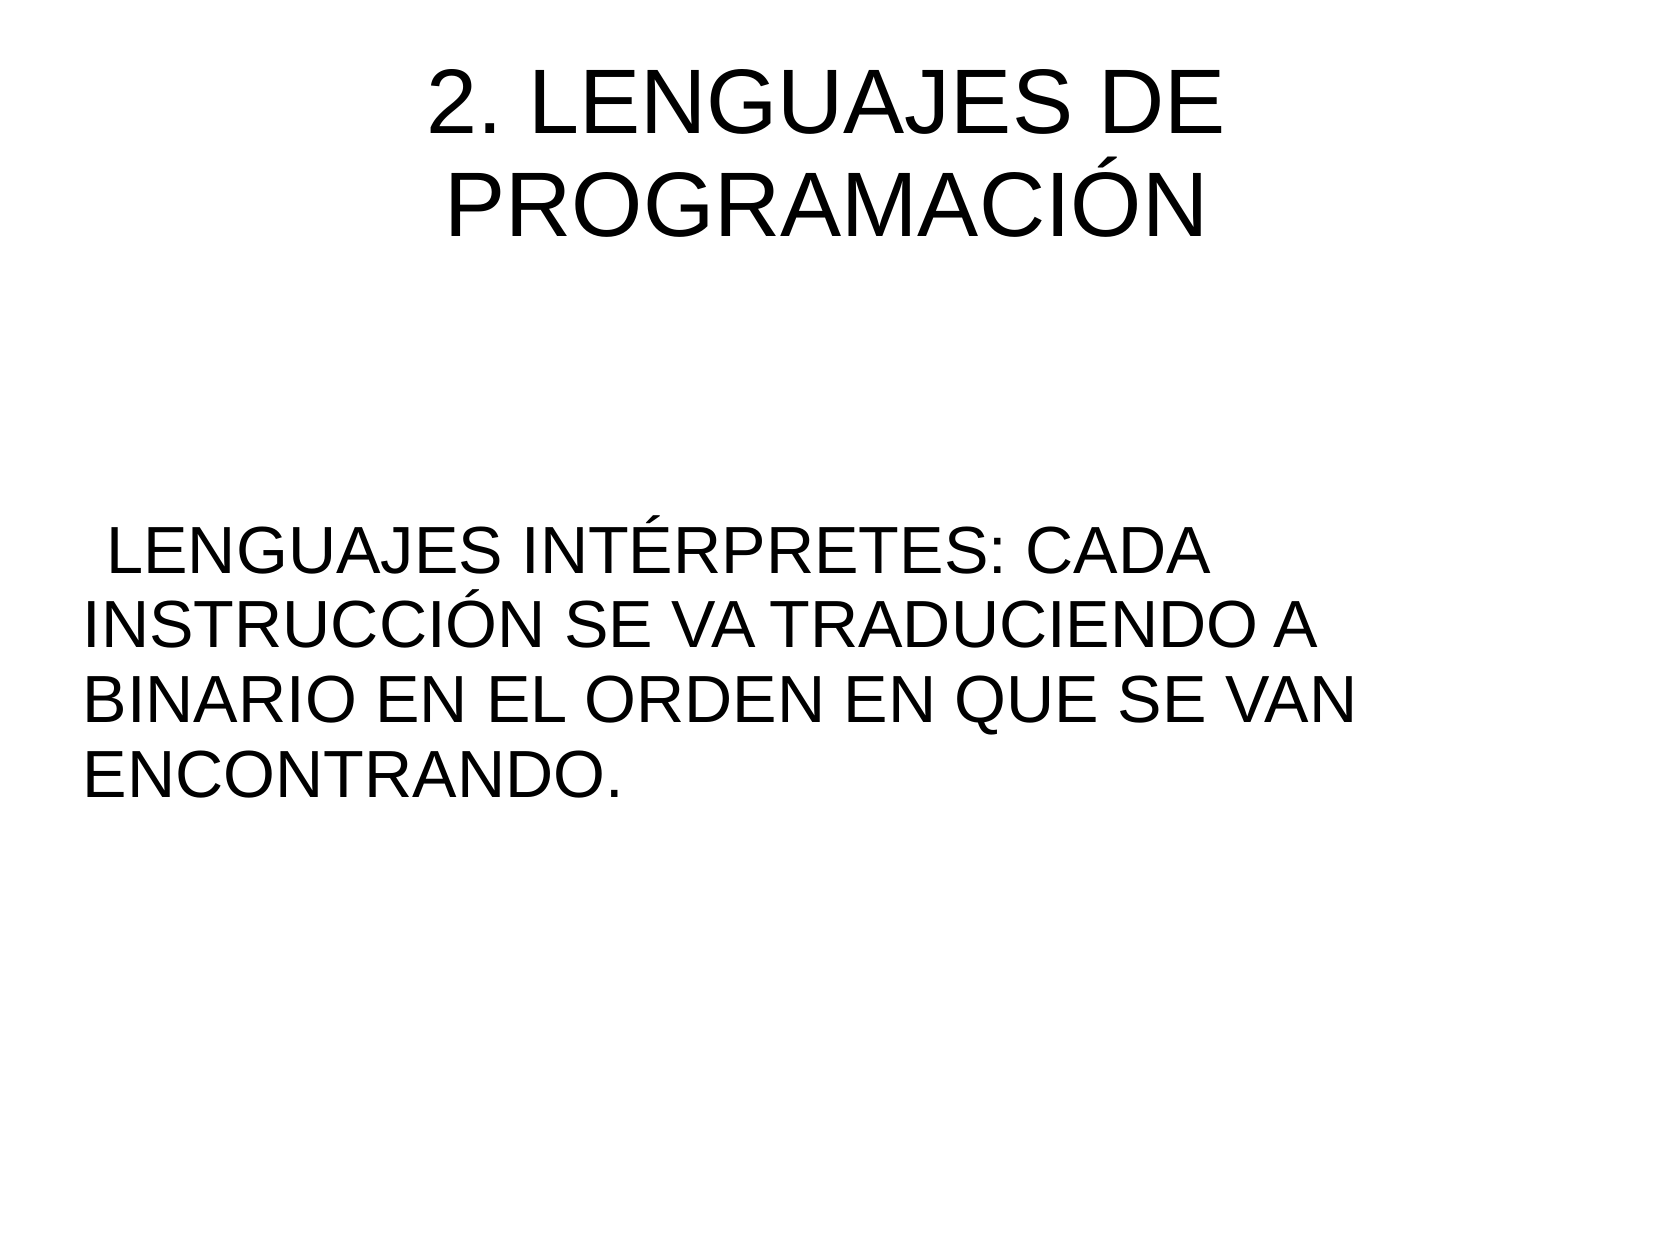

# 2. LENGUAJES DE PROGRAMACIÓN
LENGUAJES INTÉRPRETES: CADA INSTRUCCIÓN SE VA TRADUCIENDO A BINARIO EN EL ORDEN EN QUE SE VAN ENCONTRANDO.